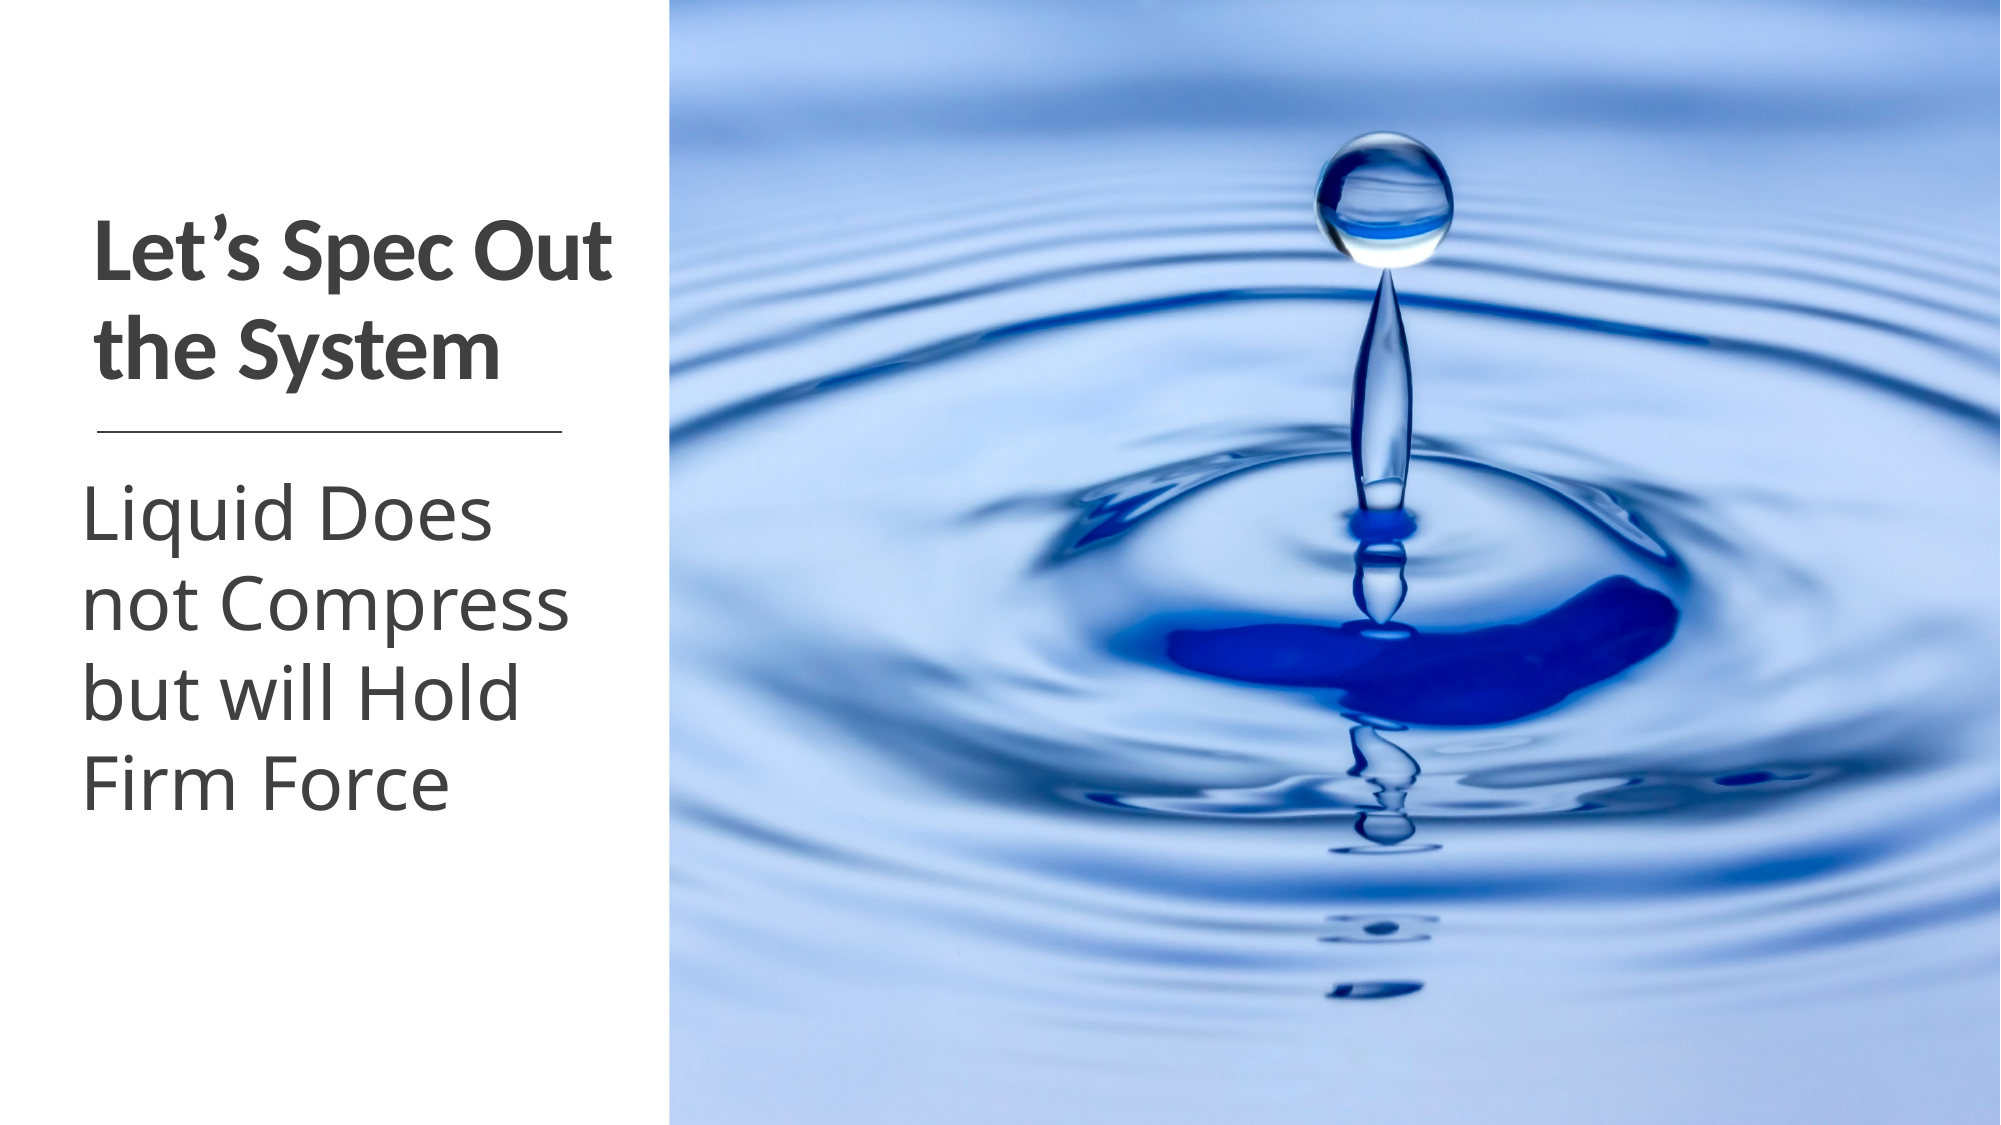

# Let’s Spec Out the System
Liquid Does not Compress but will Hold Firm Force